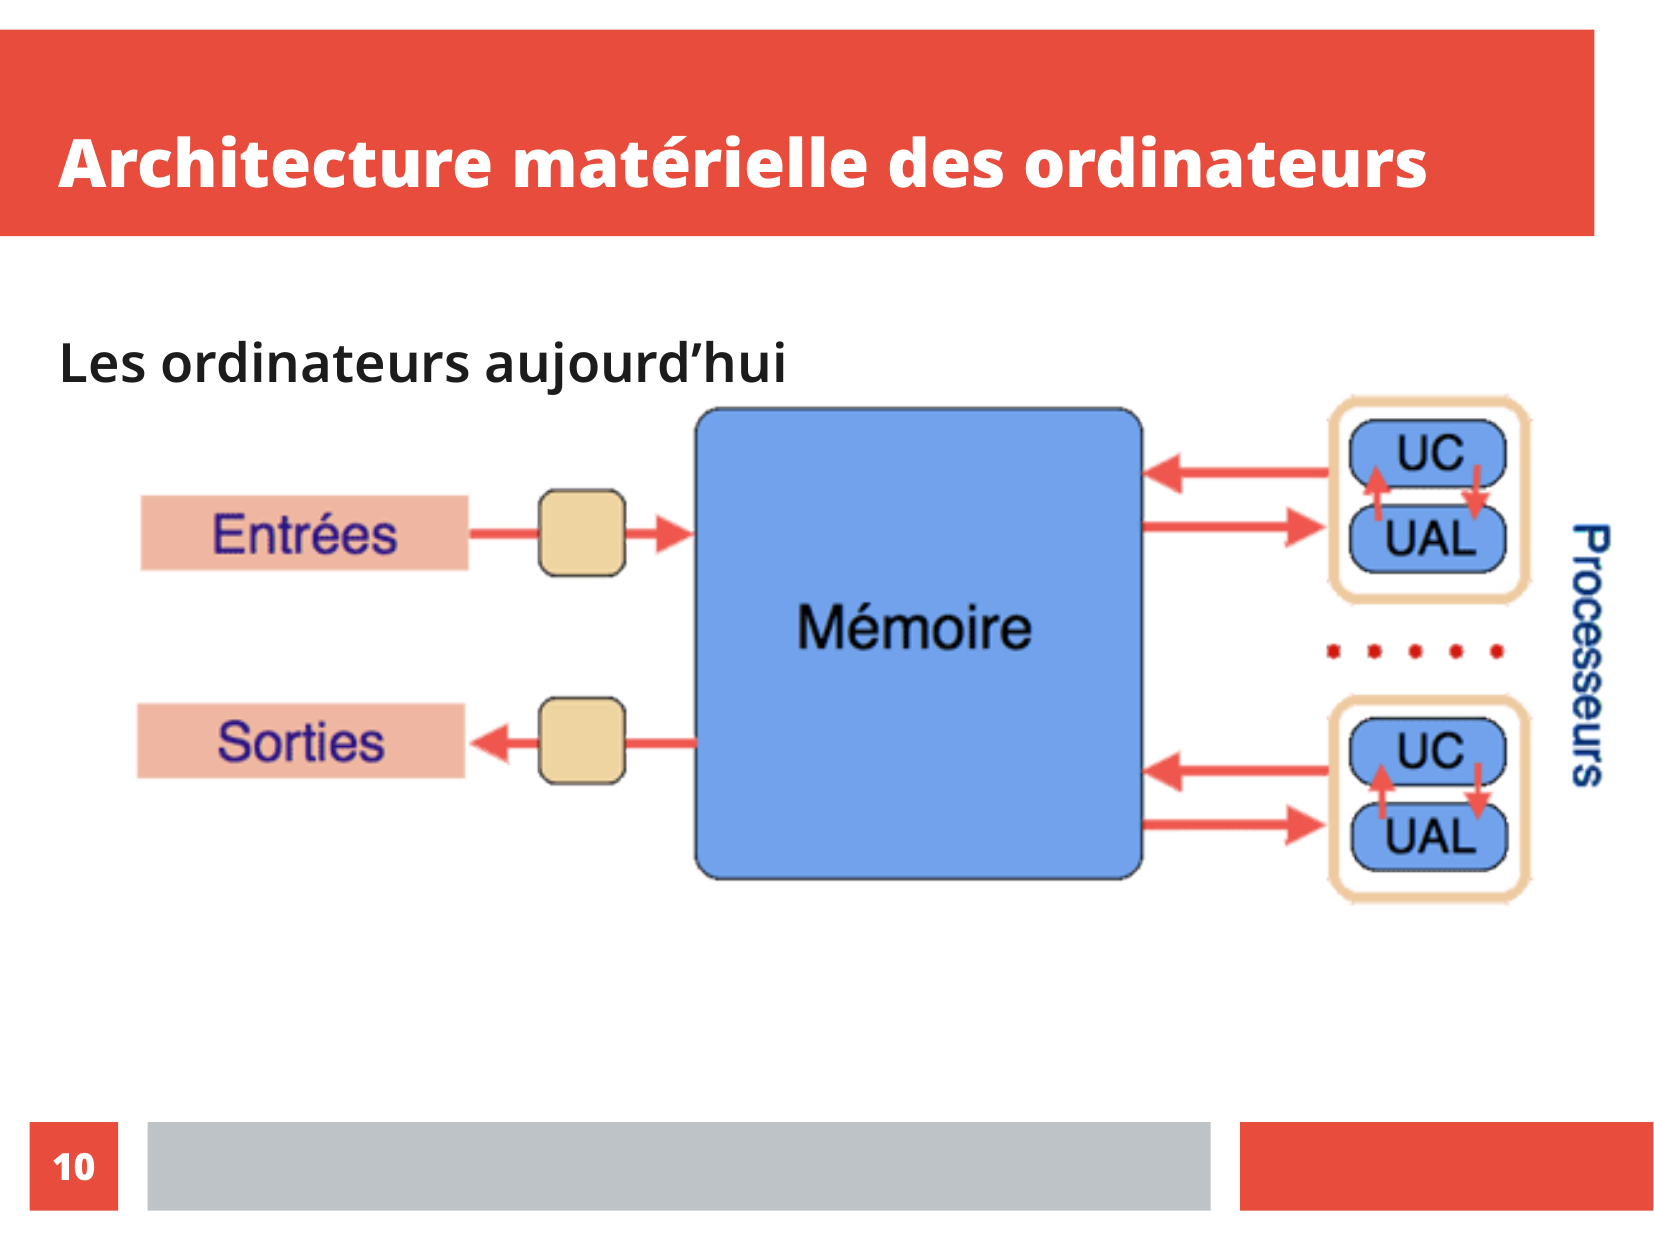

# Architecture matérielle des ordinateurs
Les ordinateurs aujourd’hui
10